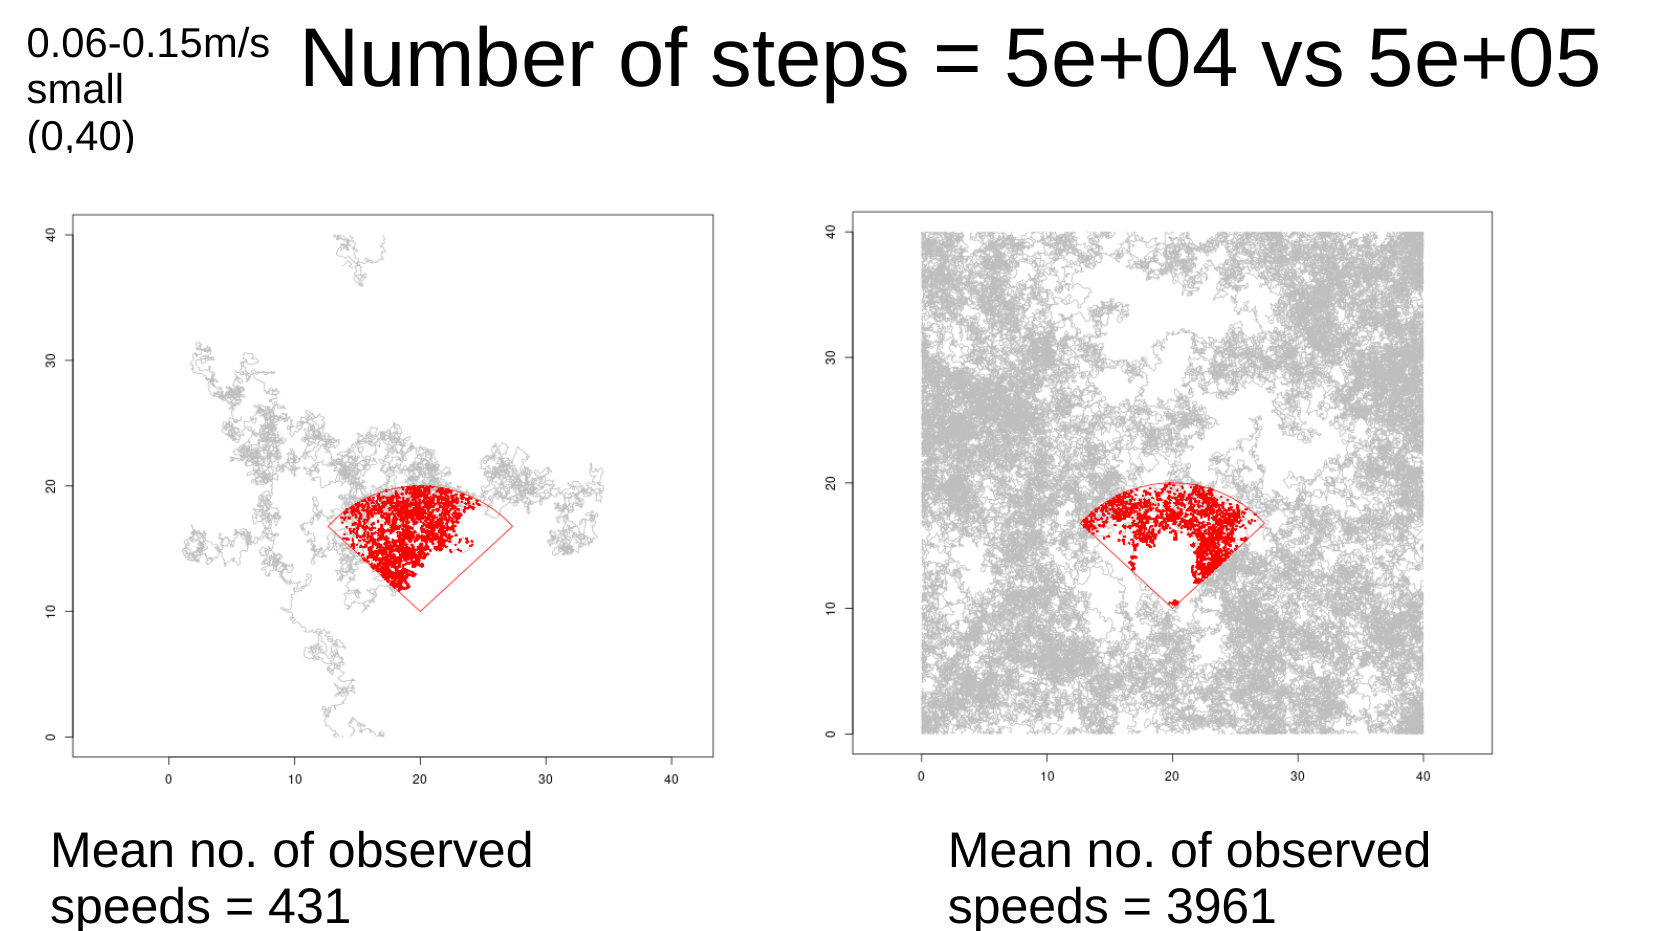

# Number of steps = 5e+04 vs 5e+05
0.06-0.15m/s
small
(0,40)
Mean no. of observed speeds = 431
Mean no. of observed speeds = 3961